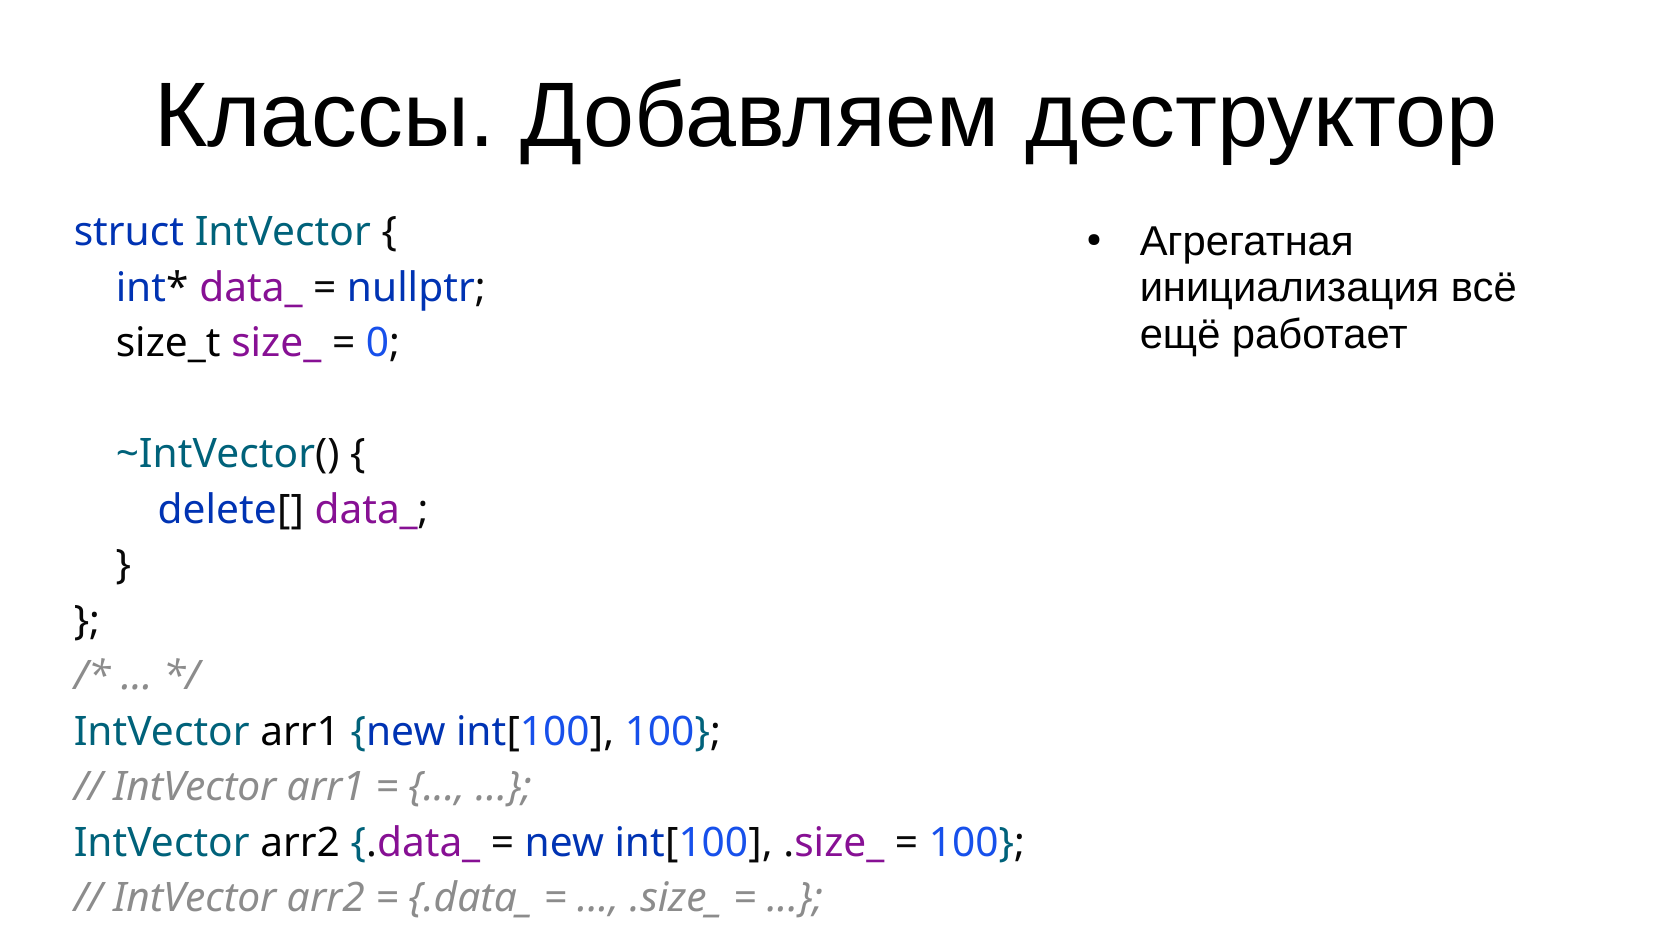

# Классы. Добавляем деструктор
struct IntVector {
 int* data_ = nullptr;
 size_t size_ = 0;
 ~IntVector() {
 delete[] data_;
 }
};
/* ... */
IntVector arr1 {new int[100], 100};
// IntVector arr1 = {..., ...};
IntVector arr2 {.data_ = new int[100], .size_ = 100};
// IntVector arr2 = {.data_ = ..., .size_ = ...};
Агрегатная инициализация всё ещё работает